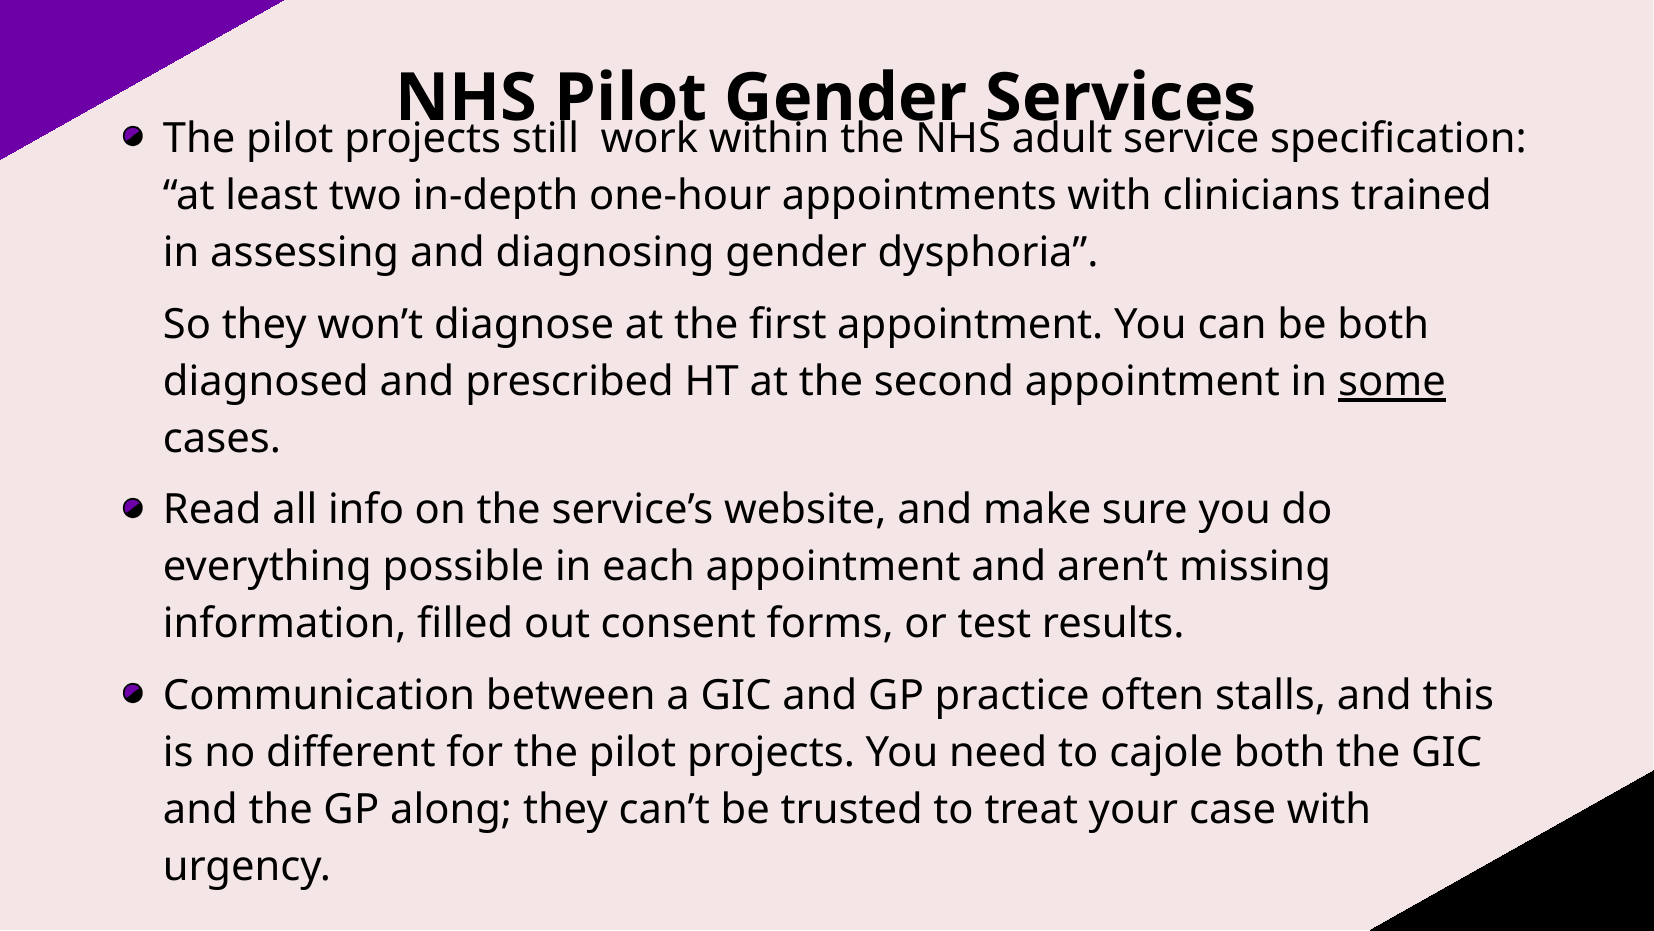

# NHS Pilot Gender Services
The pilot projects still work within the NHS adult service specification: “at least two in-depth one-hour appointments with clinicians trained in assessing and diagnosing gender dysphoria”.
So they won’t diagnose at the first appointment. You can be both diagnosed and prescribed HT at the second appointment in some cases.
Read all info on the service’s website, and make sure you do everything possible in each appointment and aren’t missing information, filled out consent forms, or test results.
Communication between a GIC and GP practice often stalls, and this is no different for the pilot projects. You need to cajole both the GIC and the GP along; they can’t be trusted to treat your case with urgency.